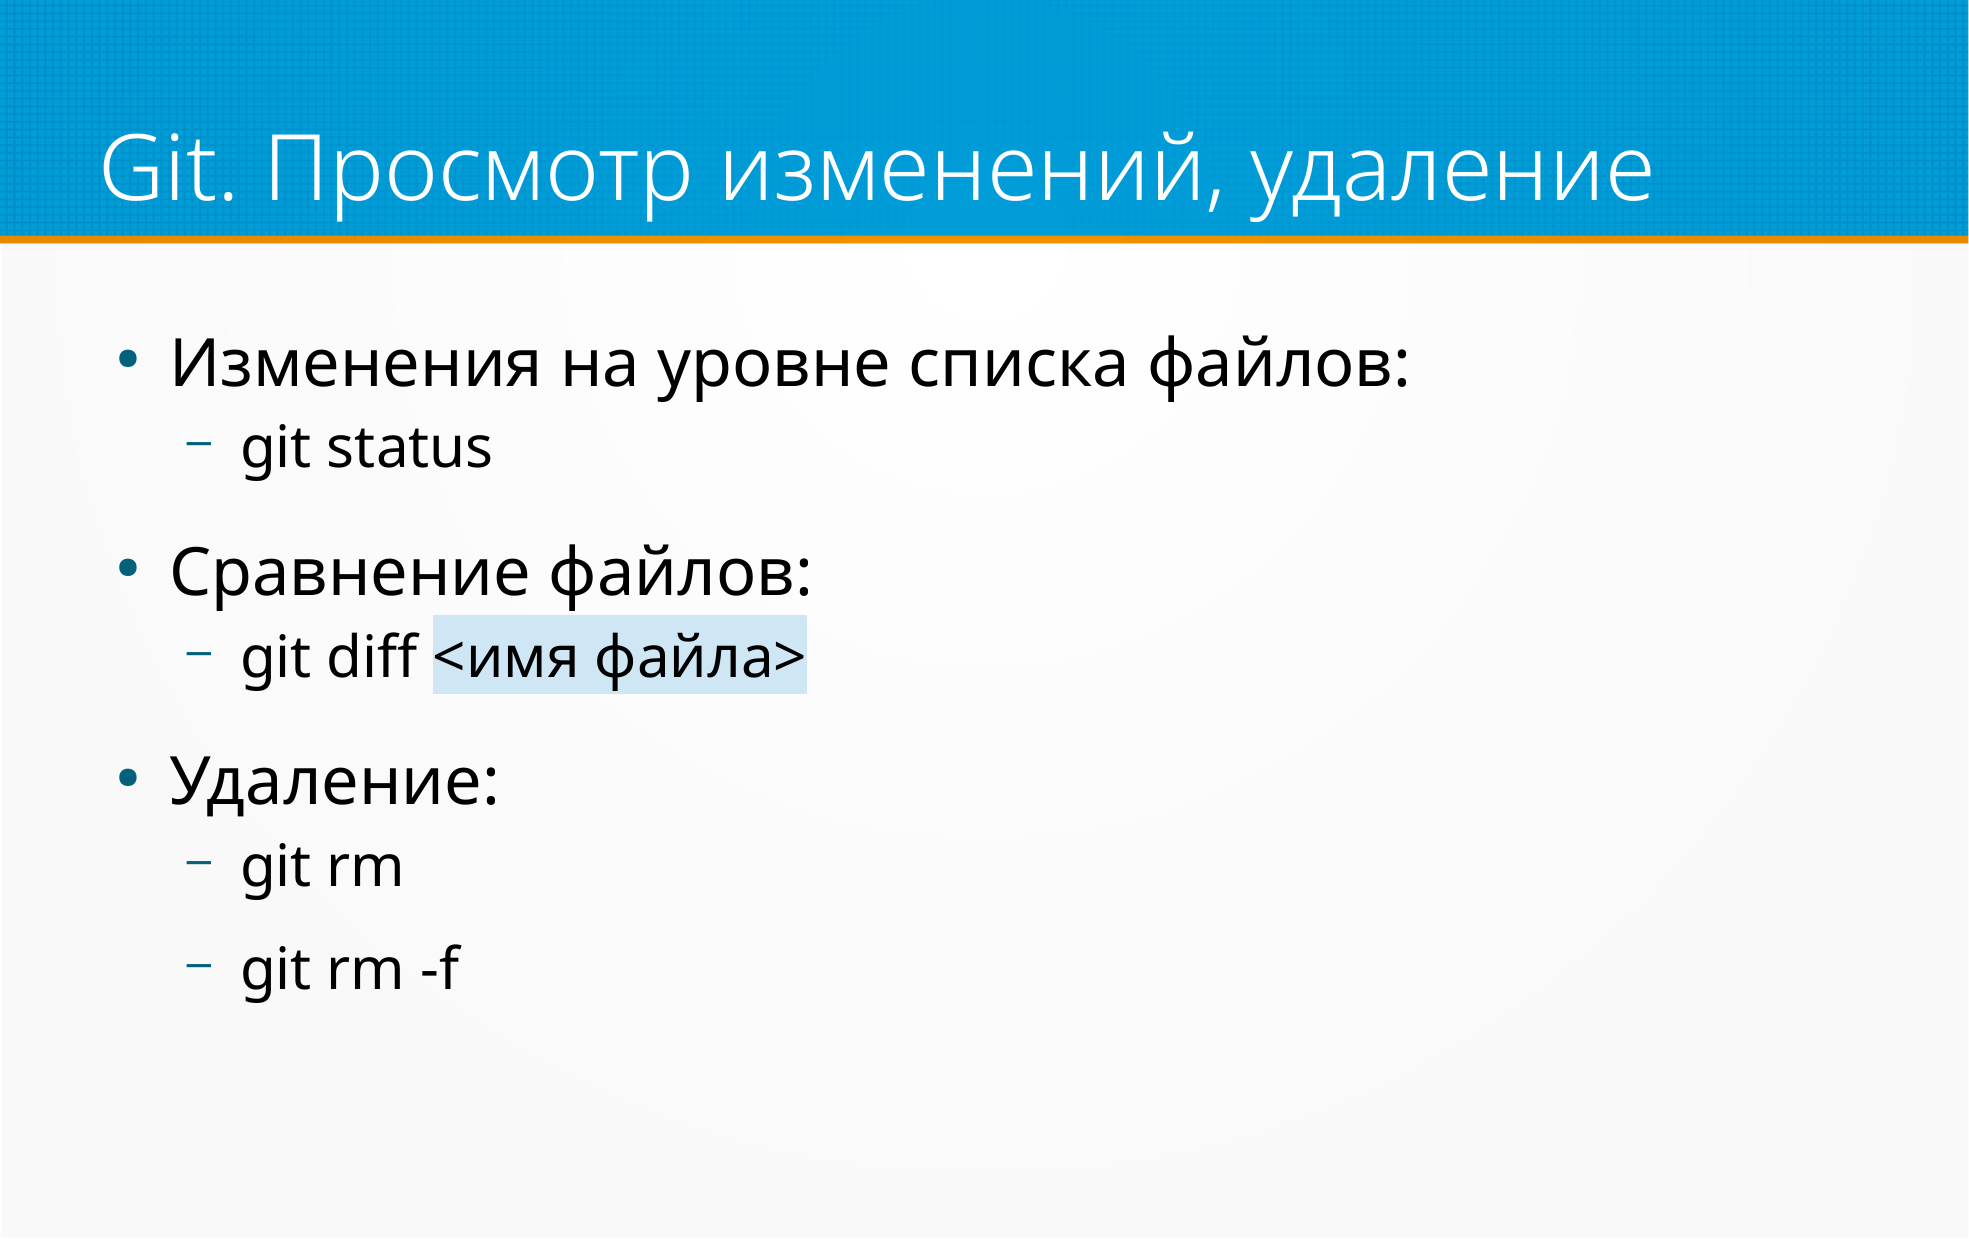

# Git. Просмотр изменений, удаление
Изменения на уровне списка файлов:
git status
Сравнение файлов:
git diff <имя файла>
Удаление:
git rm
git rm -f